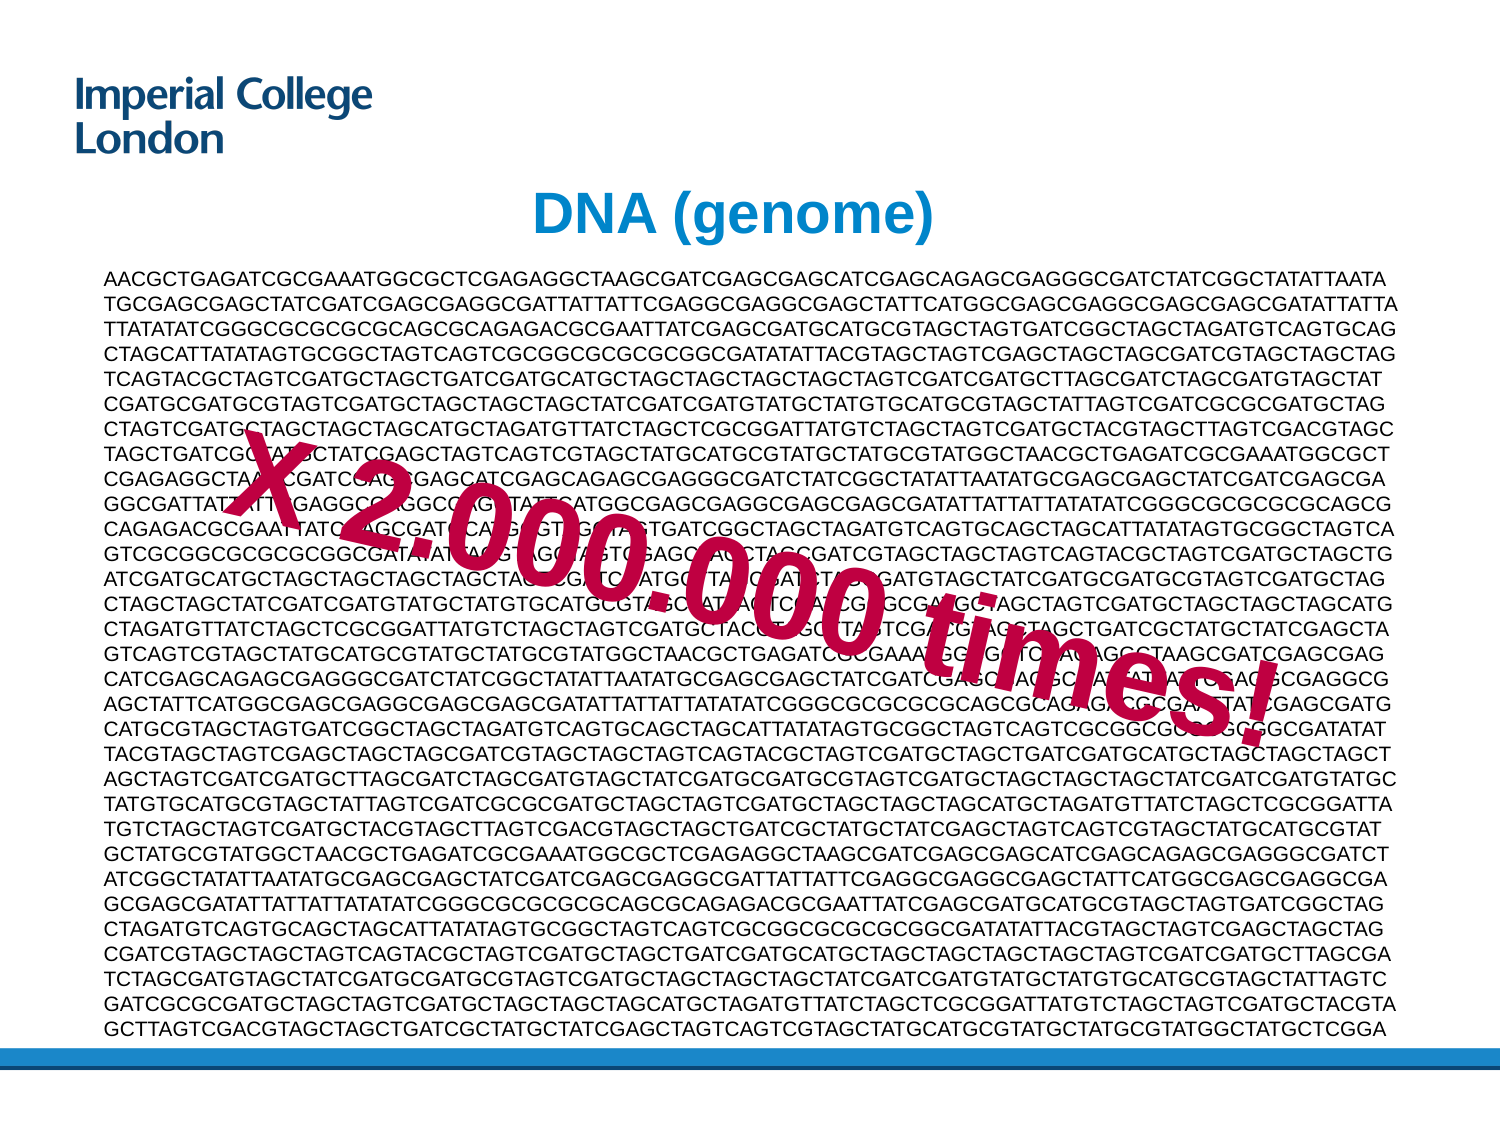

# DNA (genome)
AACGCTGAGATCGCGAAATGGCGCTCGAGAGGCTAAGCGATCGAGCGAGCATCGAGCAGAGCGAGGGCGATCTATCGGCTATATTAATATGCGAGCGAGCTATCGATCGAGCGAGGCGATTATTATTCGAGGCGAGGCGAGCTATTCATGGCGAGCGAGGCGAGCGAGCGATATTATTATTATATATCGGGCGCGCGCGCAGCGCAGAGACGCGAATTATCGAGCGATGCATGCGTAGCTAGTGATCGGCTAGCTAGATGTCAGTGCAGCTAGCATTATATAGTGCGGCTAGTCAGTCGCGGCGCGCGCGGCGATATATTACGTAGCTAGTCGAGCTAGCTAGCGATCGTAGCTAGCTAGTCAGTACGCTAGTCGATGCTAGCTGATCGATGCATGCTAGCTAGCTAGCTAGCTAGTCGATCGATGCTTAGCGATCTAGCGATGTAGCTATCGATGCGATGCGTAGTCGATGCTAGCTAGCTAGCTATCGATCGATGTATGCTATGTGCATGCGTAGCTATTAGTCGATCGCGCGATGCTAGCTAGTCGATGCTAGCTAGCTAGCATGCTAGATGTTATCTAGCTCGCGGATTATGTCTAGCTAGTCGATGCTACGTAGCTTAGTCGACGTAGCTAGCTGATCGCTATGCTATCGAGCTAGTCAGTCGTAGCTATGCATGCGTATGCTATGCGTATGGCTAACGCTGAGATCGCGAAATGGCGCTCGAGAGGCTAAGCGATCGAGCGAGCATCGAGCAGAGCGAGGGCGATCTATCGGCTATATTAATATGCGAGCGAGCTATCGATCGAGCGAGGCGATTATTATTCGAGGCGAGGCGAGCTATTCATGGCGAGCGAGGCGAGCGAGCGATATTATTATTATATATCGGGCGCGCGCGCAGCGCAGAGACGCGAATTATCGAGCGATGCATGCGTAGCTAGTGATCGGCTAGCTAGATGTCAGTGCAGCTAGCATTATATAGTGCGGCTAGTCAGTCGCGGCGCGCGCGGCGATATATTACGTAGCTAGTCGAGCTAGCTAGCGATCGTAGCTAGCTAGTCAGTACGCTAGTCGATGCTAGCTGATCGATGCATGCTAGCTAGCTAGCTAGCTAGTCGATCGATGCTTAGCGATCTAGCGATGTAGCTATCGATGCGATGCGTAGTCGATGCTAGCTAGCTAGCTATCGATCGATGTATGCTATGTGCATGCGTAGCTATTAGTCGATCGCGCGATGCTAGCTAGTCGATGCTAGCTAGCTAGCATGCTAGATGTTATCTAGCTCGCGGATTATGTCTAGCTAGTCGATGCTACGTAGCTTAGTCGACGTAGCTAGCTGATCGCTATGCTATCGAGCTAGTCAGTCGTAGCTATGCATGCGTATGCTATGCGTATGGCTAACGCTGAGATCGCGAAATGGCGCTCGAGAGGCTAAGCGATCGAGCGAGCATCGAGCAGAGCGAGGGCGATCTATCGGCTATATTAATATGCGAGCGAGCTATCGATCGAGCGAGGCGATTATTATTCGAGGCGAGGCGAGCTATTCATGGCGAGCGAGGCGAGCGAGCGATATTATTATTATATATCGGGCGCGCGCGCAGCGCAGAGACGCGAATTATCGAGCGATGCATGCGTAGCTAGTGATCGGCTAGCTAGATGTCAGTGCAGCTAGCATTATATAGTGCGGCTAGTCAGTCGCGGCGCGCGCGGCGATATATTACGTAGCTAGTCGAGCTAGCTAGCGATCGTAGCTAGCTAGTCAGTACGCTAGTCGATGCTAGCTGATCGATGCATGCTAGCTAGCTAGCTAGCTAGTCGATCGATGCTTAGCGATCTAGCGATGTAGCTATCGATGCGATGCGTAGTCGATGCTAGCTAGCTAGCTATCGATCGATGTATGCTATGTGCATGCGTAGCTATTAGTCGATCGCGCGATGCTAGCTAGTCGATGCTAGCTAGCTAGCATGCTAGATGTTATCTAGCTCGCGGATTATGTCTAGCTAGTCGATGCTACGTAGCTTAGTCGACGTAGCTAGCTGATCGCTATGCTATCGAGCTAGTCAGTCGTAGCTATGCATGCGTATGCTATGCGTATGGCTAACGCTGAGATCGCGAAATGGCGCTCGAGAGGCTAAGCGATCGAGCGAGCATCGAGCAGAGCGAGGGCGATCTATCGGCTATATTAATATGCGAGCGAGCTATCGATCGAGCGAGGCGATTATTATTCGAGGCGAGGCGAGCTATTCATGGCGAGCGAGGCGAGCGAGCGATATTATTATTATATATCGGGCGCGCGCGCAGCGCAGAGACGCGAATTATCGAGCGATGCATGCGTAGCTAGTGATCGGCTAGCTAGATGTCAGTGCAGCTAGCATTATATAGTGCGGCTAGTCAGTCGCGGCGCGCGCGGCGATATATTACGTAGCTAGTCGAGCTAGCTAGCGATCGTAGCTAGCTAGTCAGTACGCTAGTCGATGCTAGCTGATCGATGCATGCTAGCTAGCTAGCTAGCTAGTCGATCGATGCTTAGCGATCTAGCGATGTAGCTATCGATGCGATGCGTAGTCGATGCTAGCTAGCTAGCTATCGATCGATGTATGCTATGTGCATGCGTAGCTATTAGTCGATCGCGCGATGCTAGCTAGTCGATGCTAGCTAGCTAGCATGCTAGATGTTATCTAGCTCGCGGATTATGTCTAGCTAGTCGATGCTACGTAGCTTAGTCGACGTAGCTAGCTGATCGCTATGCTATCGAGCTAGTCAGTCGTAGCTATGCATGCGTATGCTATGCGTATGGCTATGCTCGGA
X 2.000.000 times!